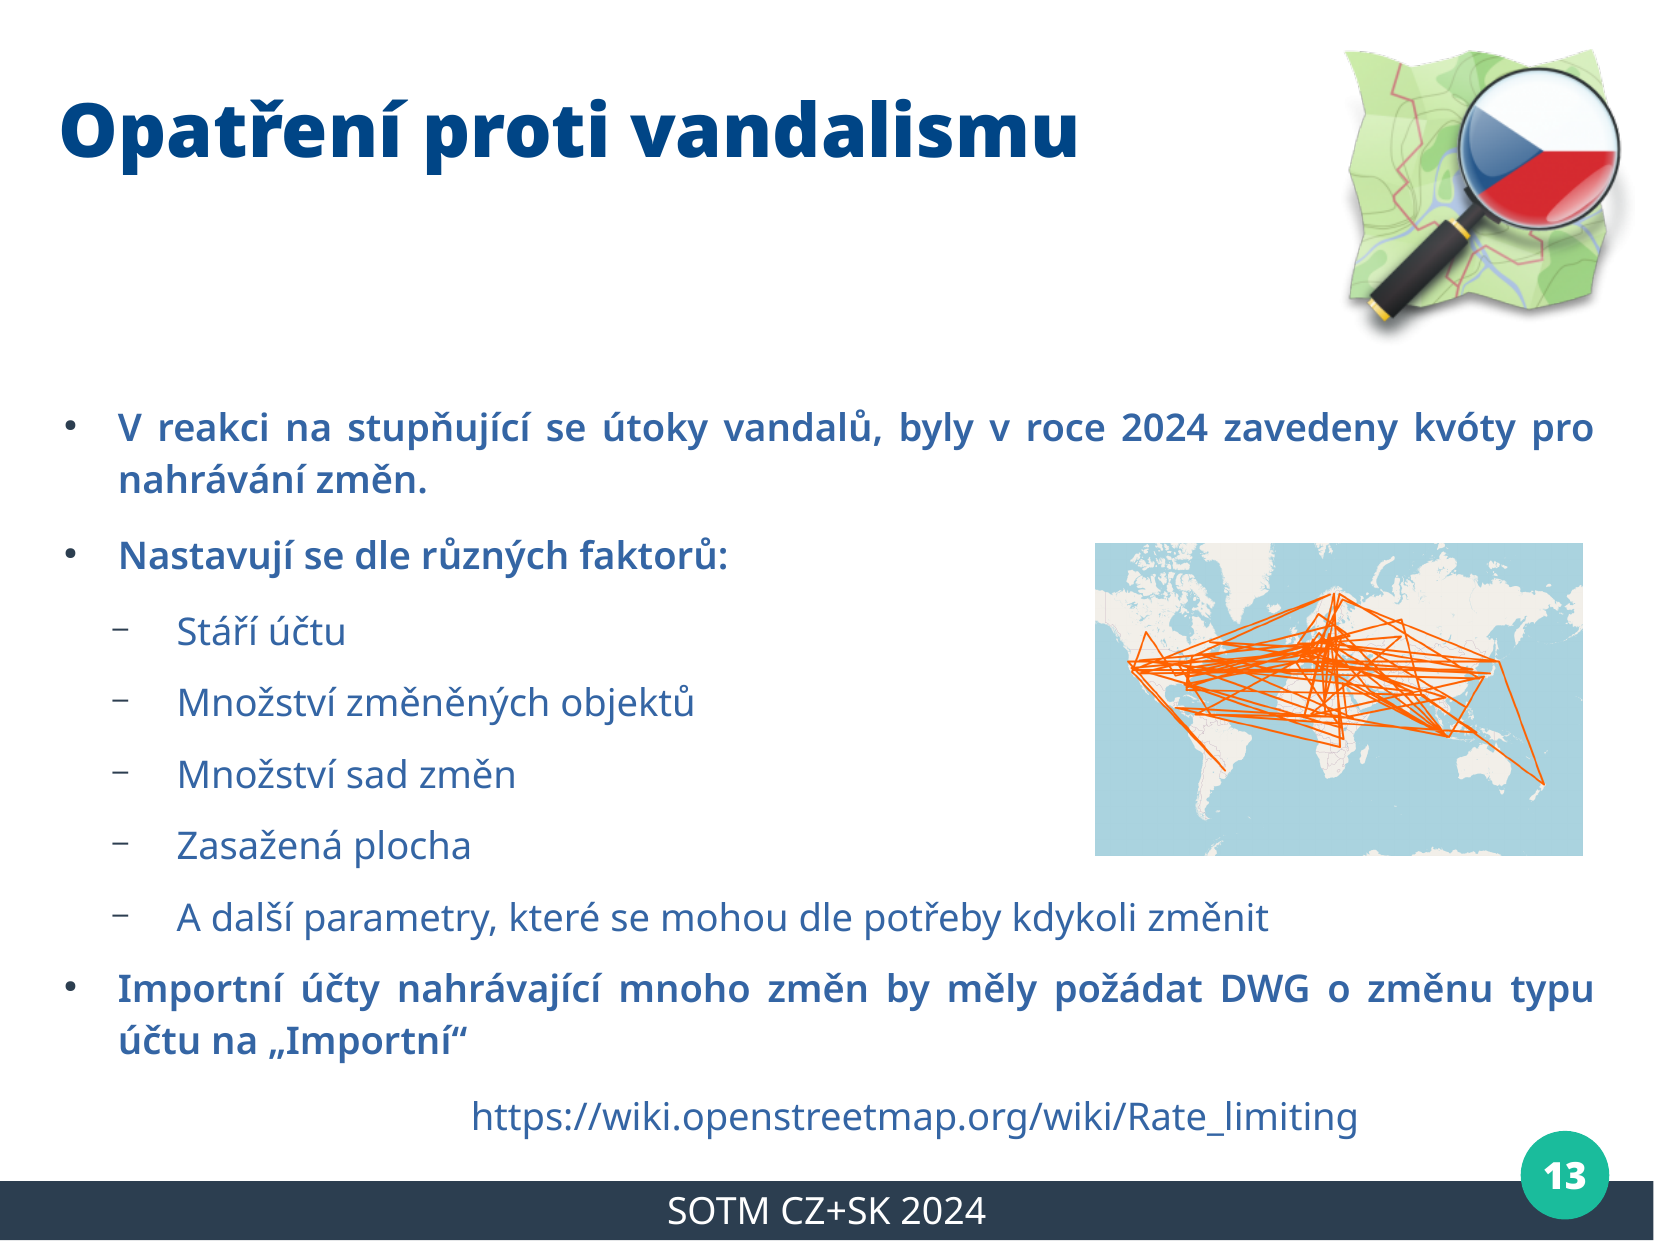

# Opatření proti vandalismu
V reakci na stupňující se útoky vandalů, byly v roce 2024 zavedeny kvóty pro nahrávání změn.
Nastavují se dle různých faktorů:
Stáří účtu
Množství změněných objektů
Množství sad změn
Zasažená plocha
A další parametry, které se mohou dle potřeby kdykoli změnit
Importní účty nahrávající mnoho změn by měly požádat DWG o změnu typu účtu na „Importní“
https://wiki.openstreetmap.org/wiki/Rate_limiting
13
SOTM CZ+SK 2024